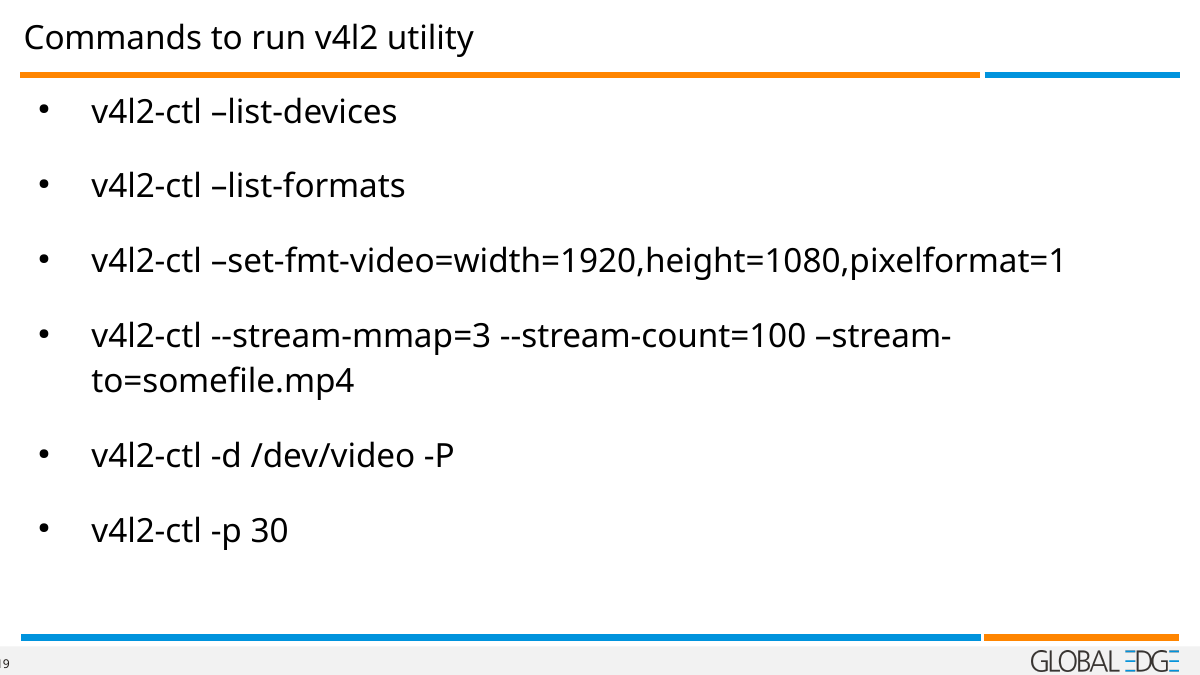

# Commands to run v4l2 utility
v4l2-ctl –list-devices
v4l2-ctl –list-formats
v4l2-ctl –set-fmt-video=width=1920,height=1080,pixelformat=1
v4l2-ctl --stream-mmap=3 --stream-count=100 –stream-to=somefile.mp4
v4l2-ctl -d /dev/video -P
v4l2-ctl -p 30